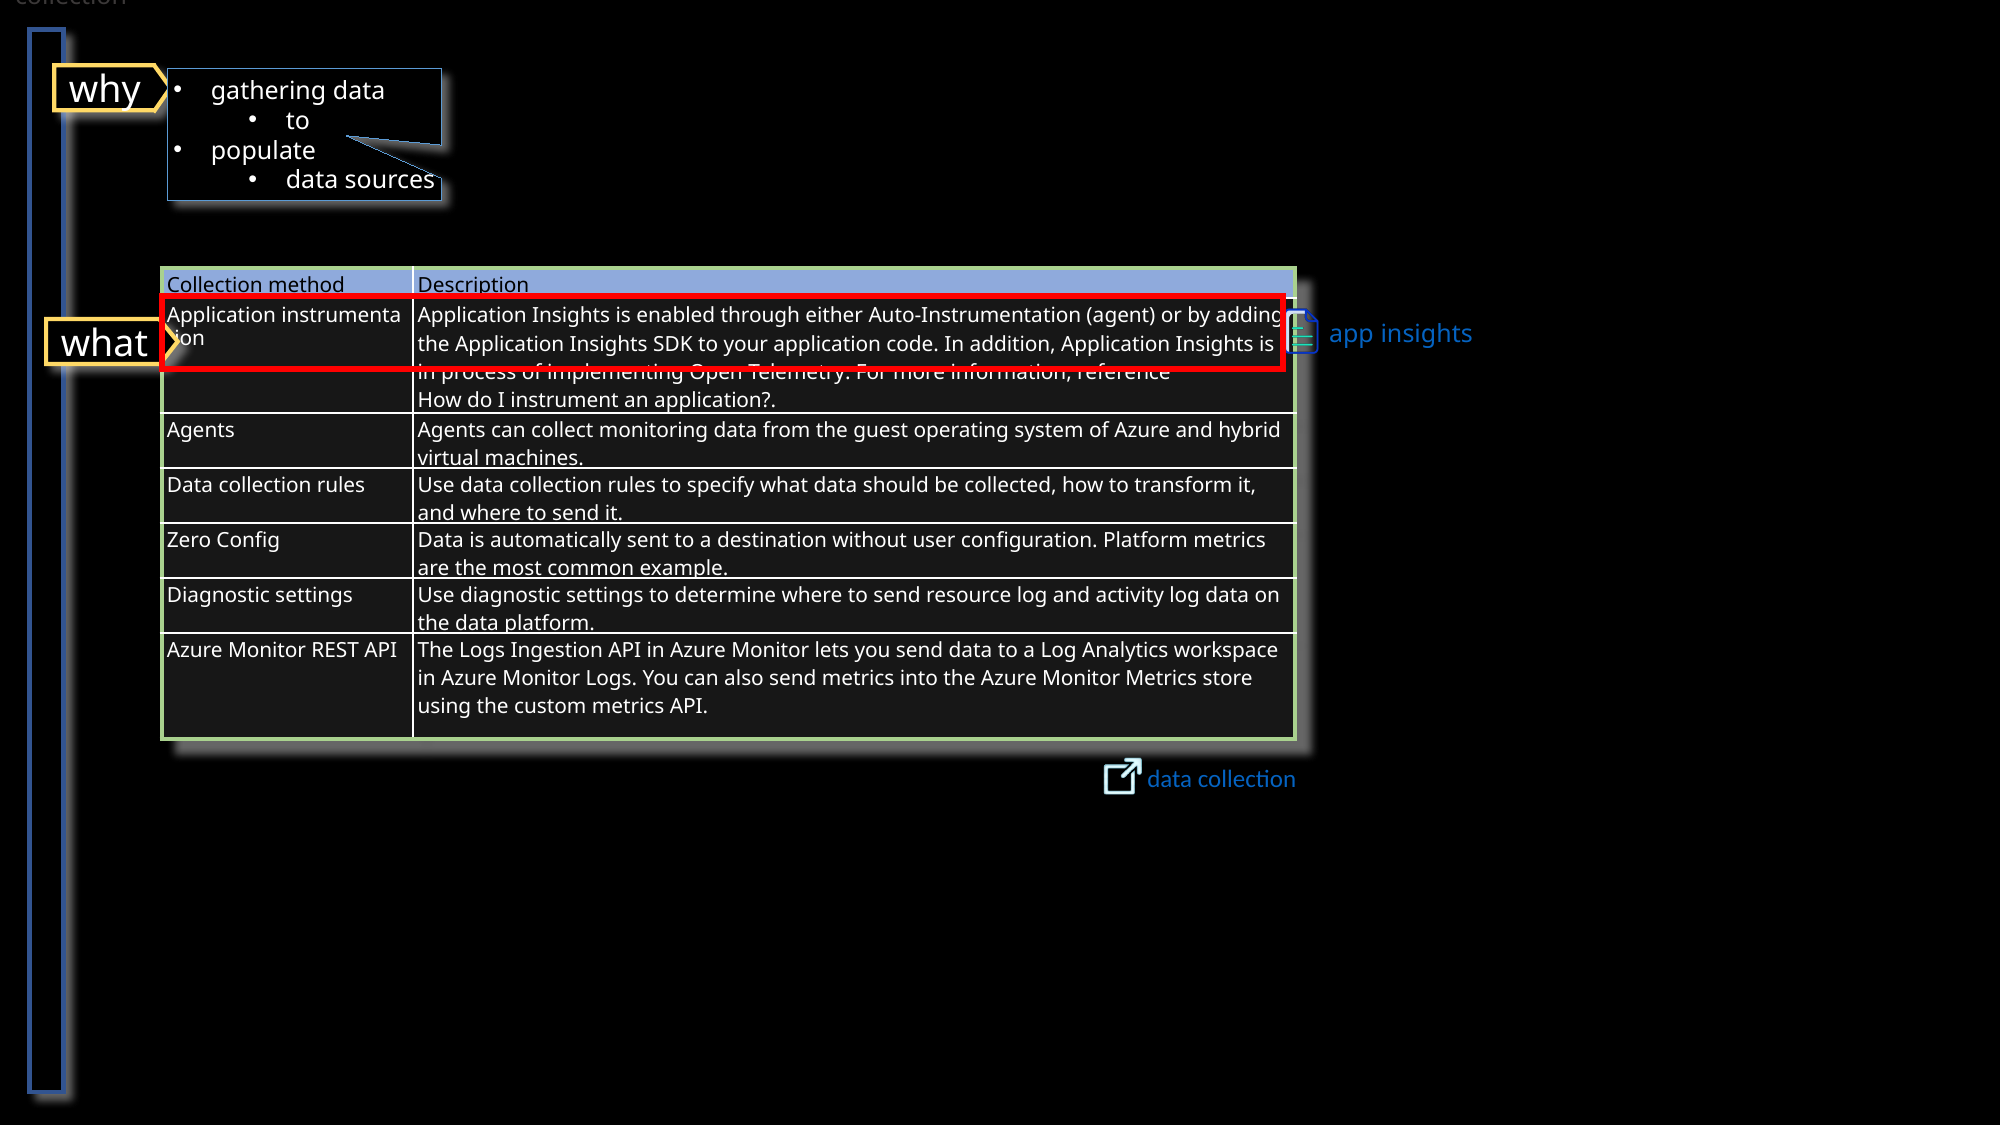

# 2.2.2 data collection
why
gathering data
to
populate
data sources
| Collection method | Description |
| --- | --- |
| Application instrumentation | Application Insights is enabled through either Auto-Instrumentation (agent) or by adding the Application Insights SDK to your application code. In addition, Application Insights is in process of implementing Open Telemetry. For more information, reference How do I instrument an application?. |
| Agents | Agents can collect monitoring data from the guest operating system of Azure and hybrid virtual machines. |
| Data collection rules | Use data collection rules to specify what data should be collected, how to transform it, and where to send it. |
| Zero Config | Data is automatically sent to a destination without user configuration. Platform metrics are the most common example. |
| Diagnostic settings | Use diagnostic settings to determine where to send resource log and activity log data on the data platform. |
| Azure Monitor REST API | The Logs Ingestion API in Azure Monitor lets you send data to a Log Analytics workspace in Azure Monitor Logs. You can also send metrics into the Azure Monitor Metrics store using the custom metrics API. |
app insights
what
data collection